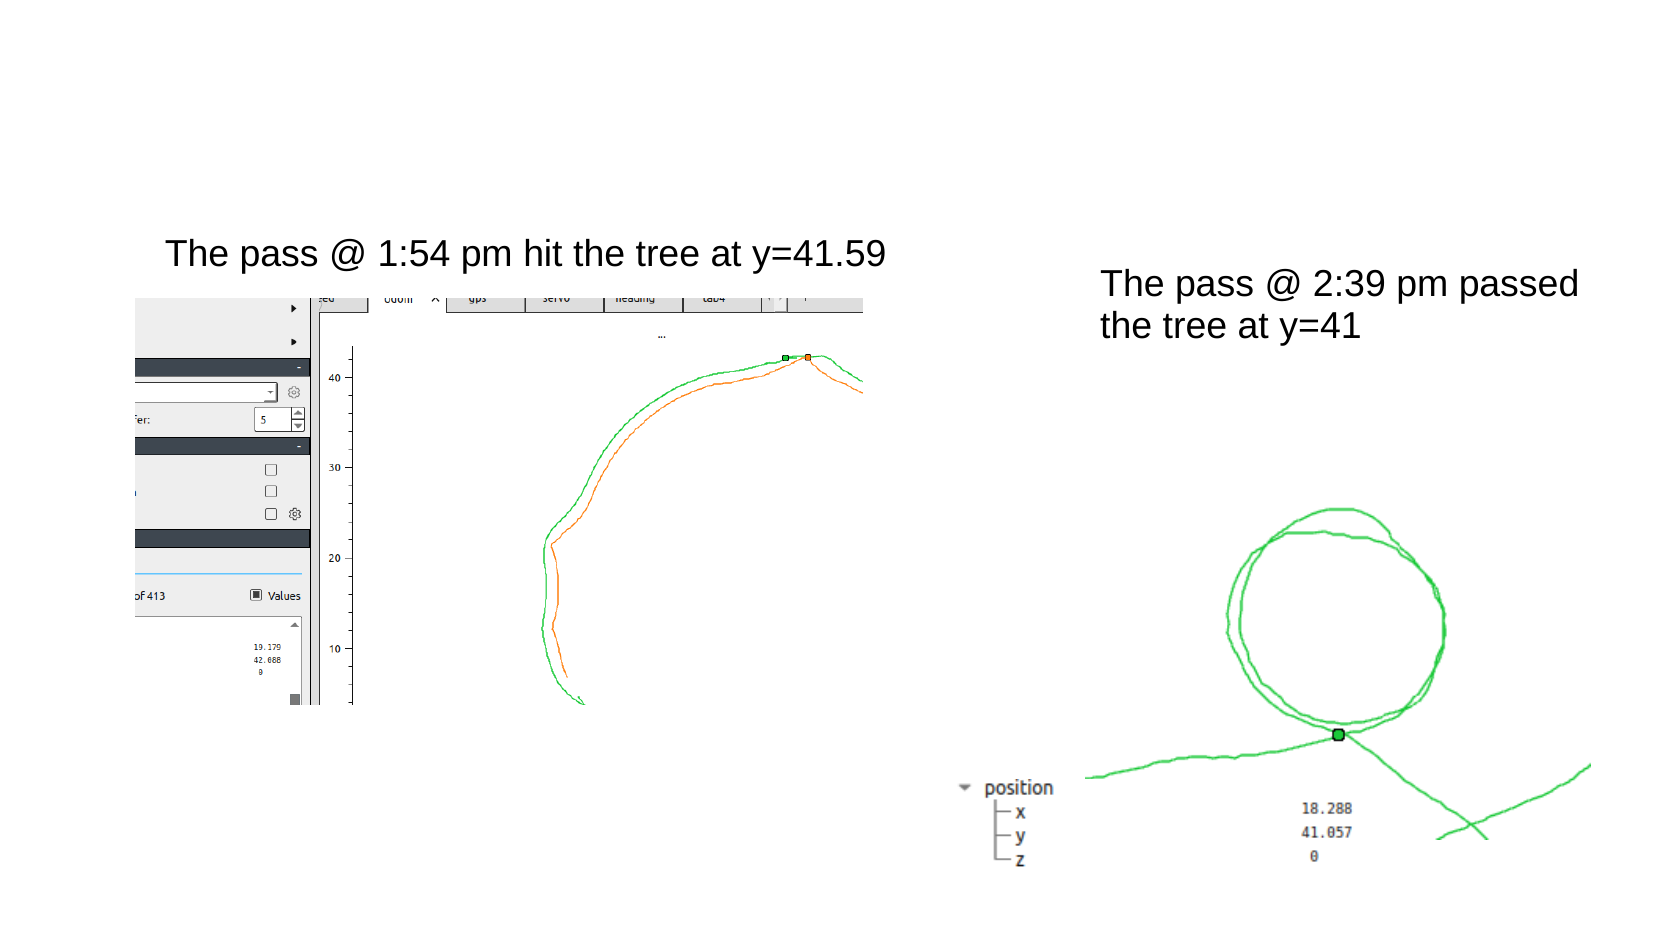

The pass @ 1:54 pm hit the tree at y=41.59
The pass @ 2:39 pm passed the tree at y=41